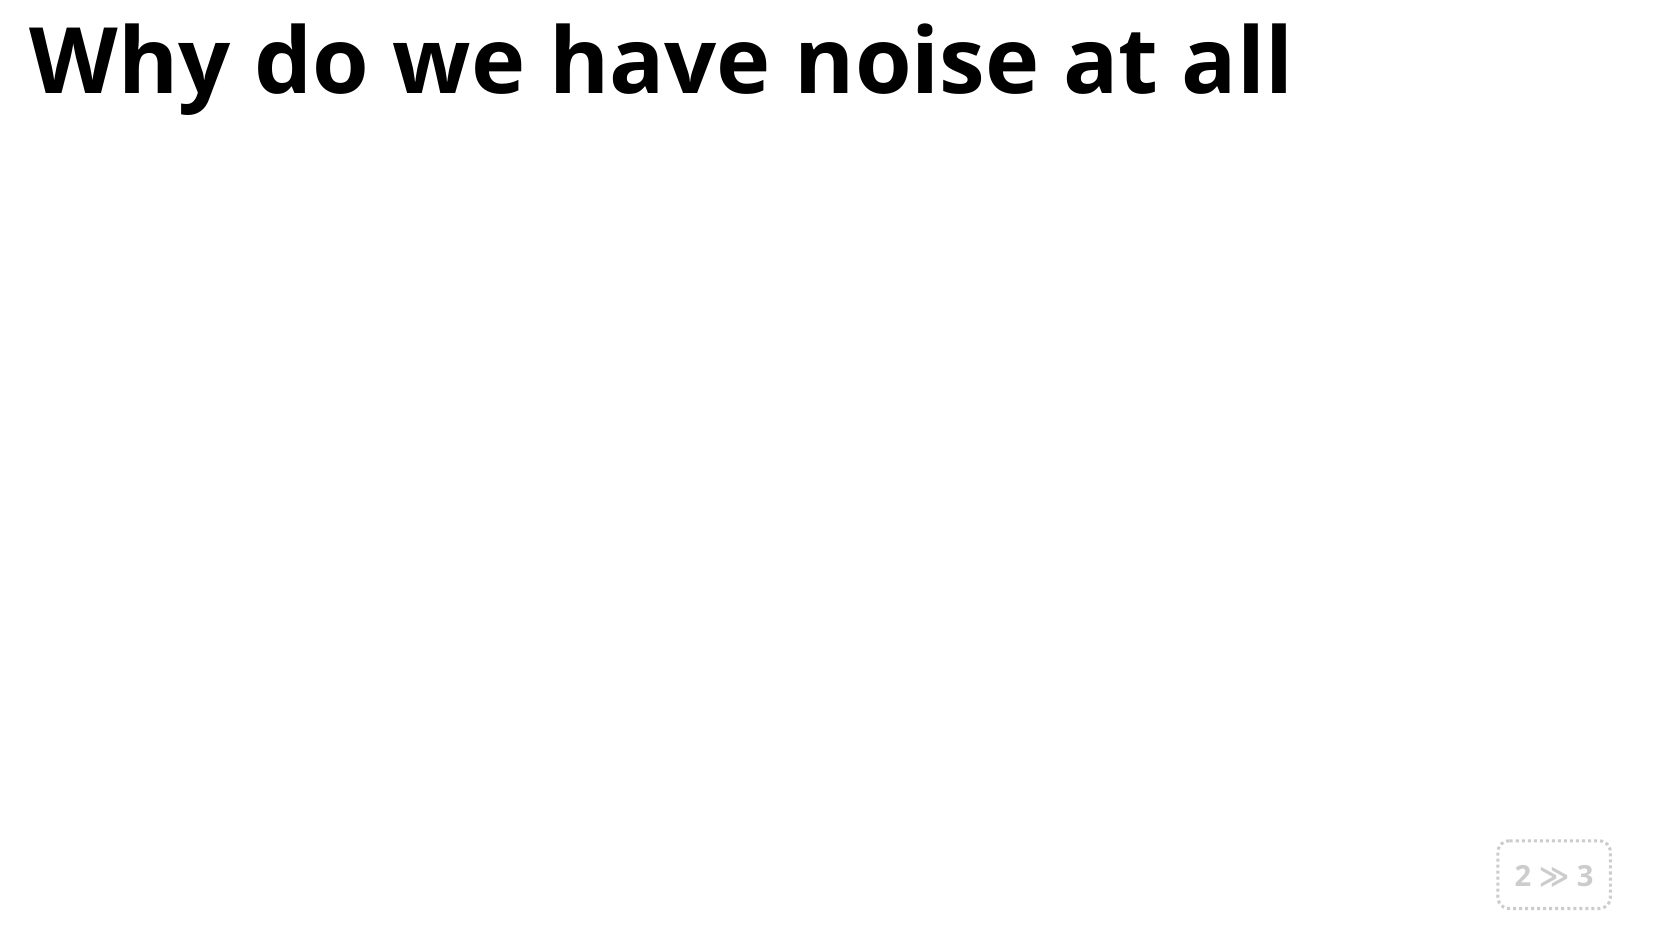

# Why do we have noise at all